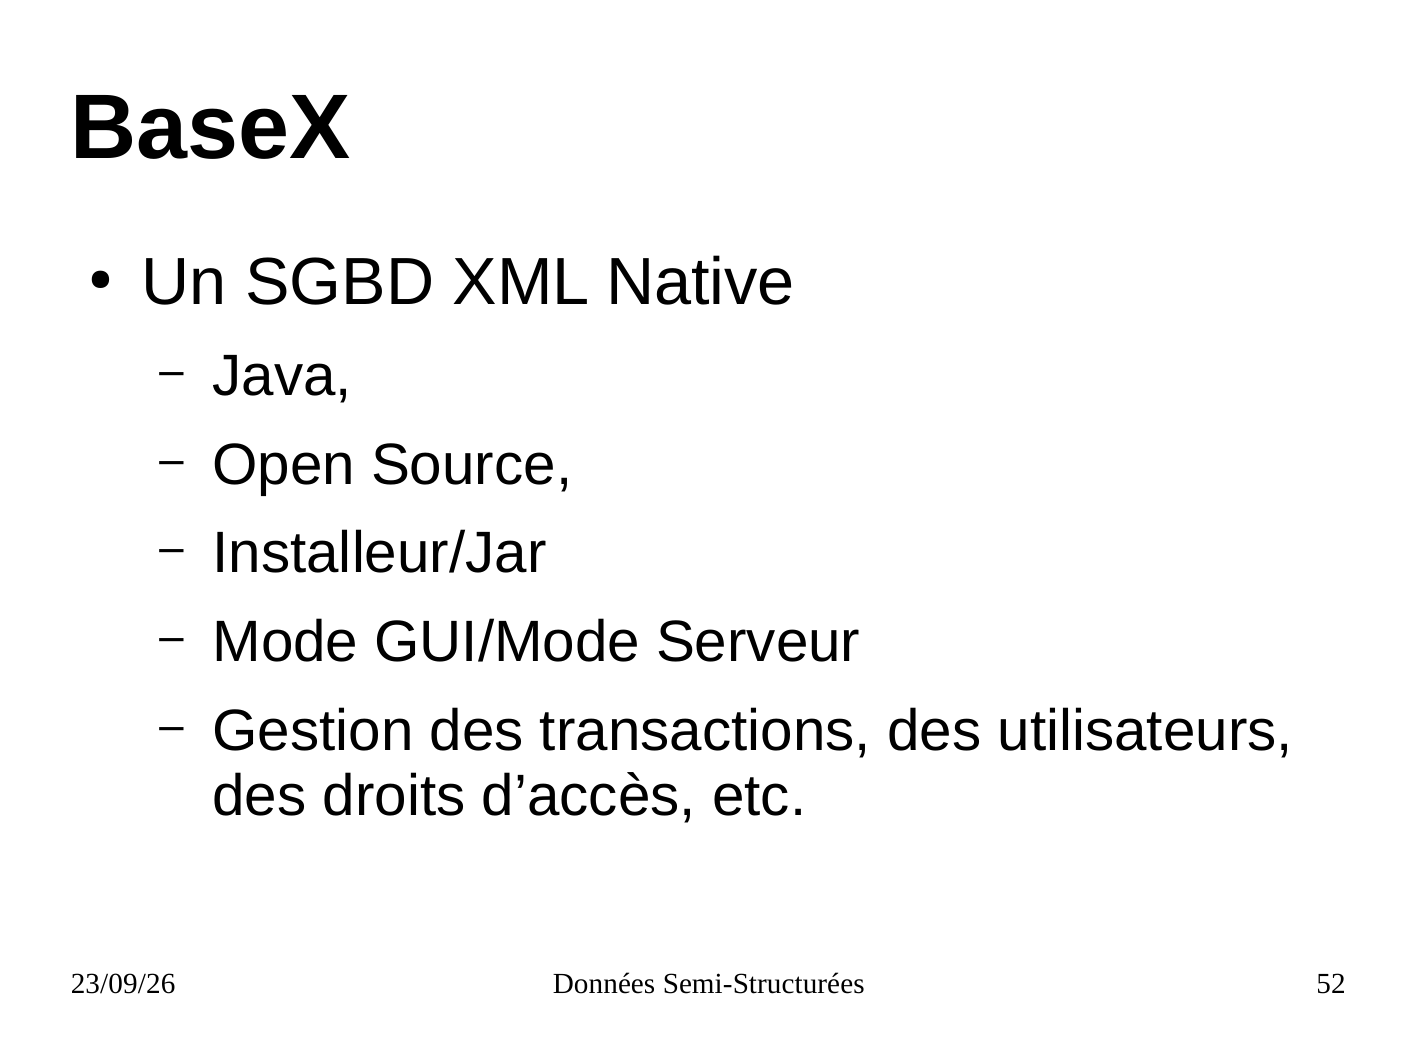

# BaseX
Un SGBD XML Native
Java,
Open Source,
Installeur/Jar
Mode GUI/Mode Serveur
Gestion des transactions, des utilisateurs, des droits d’accès, etc.
Données Semi-Structurées
52